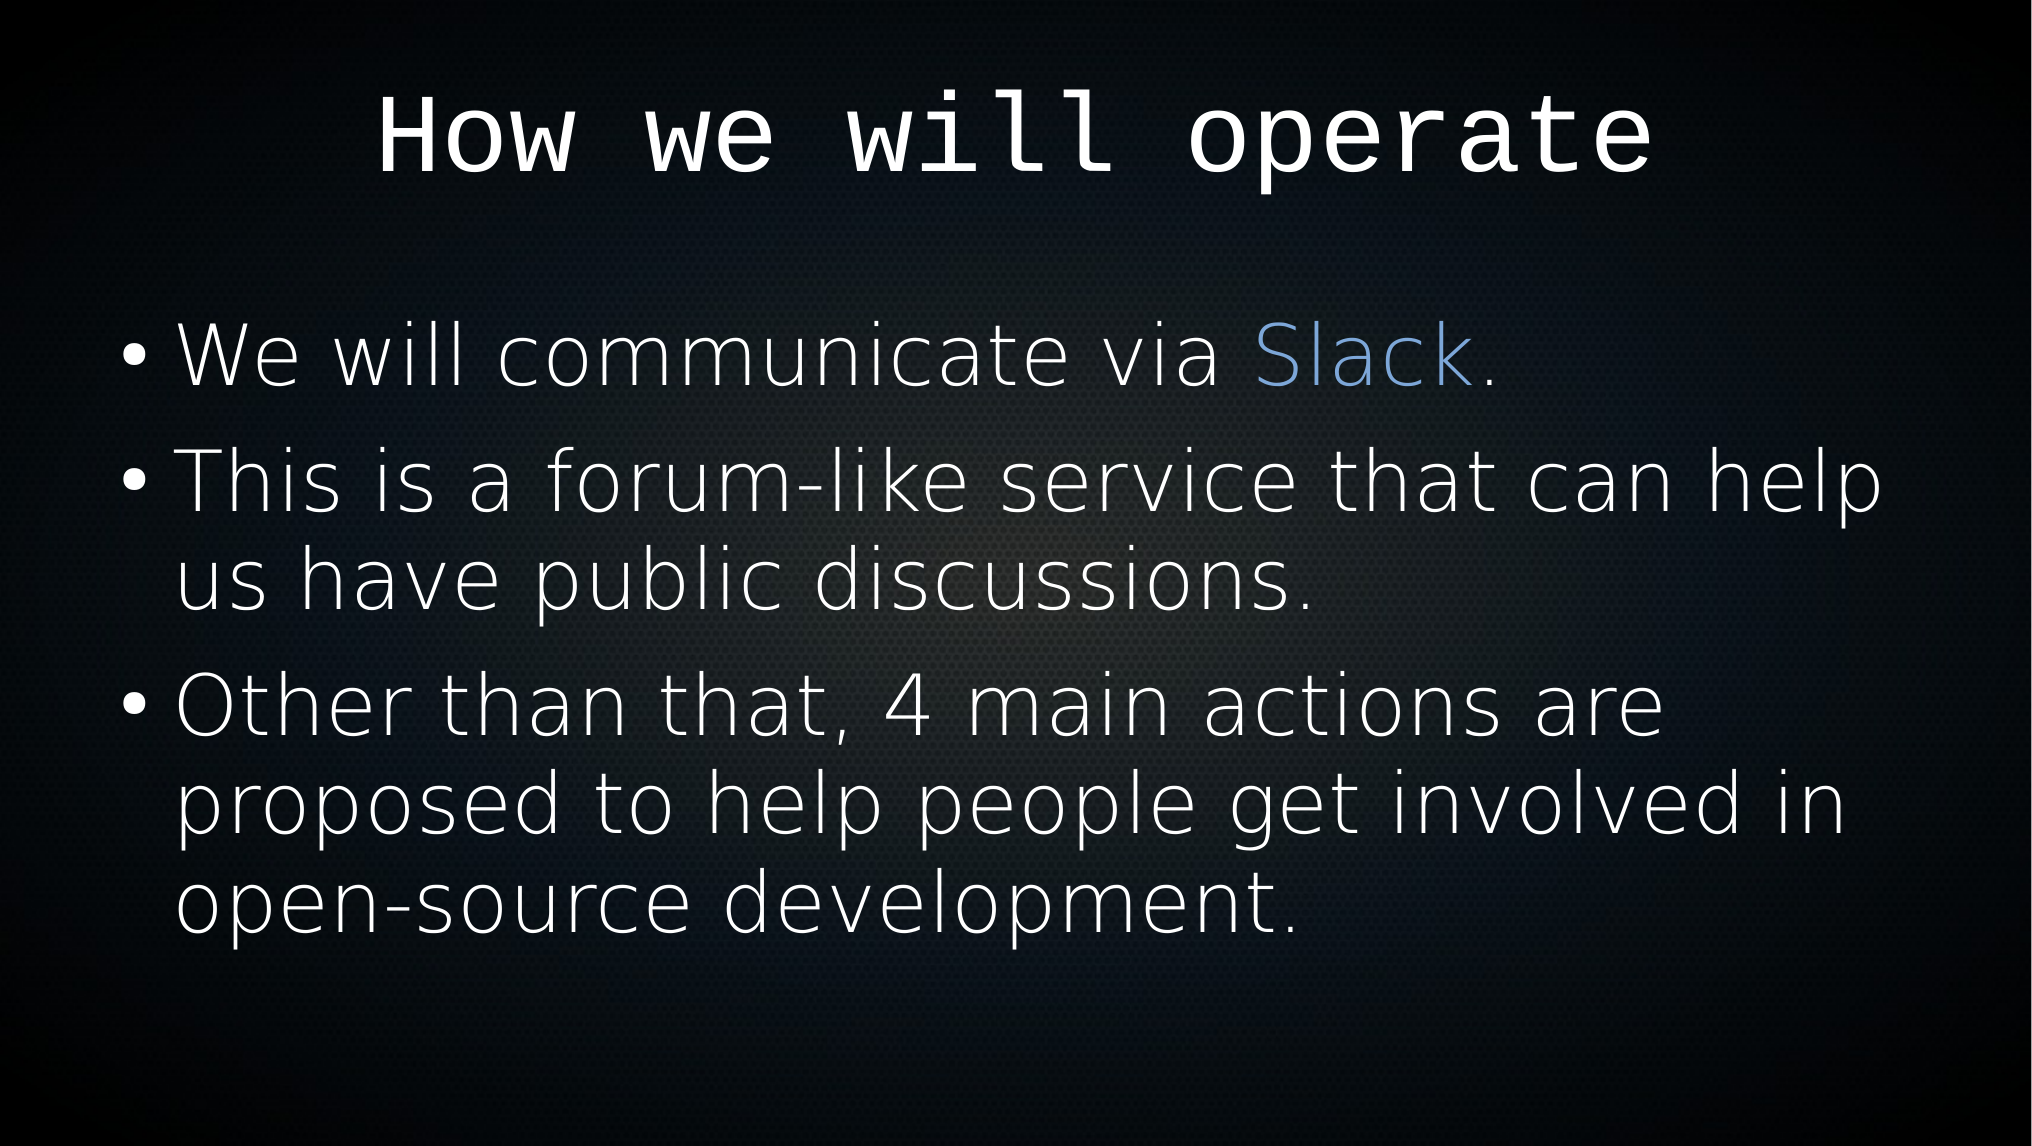

# How we will operate
We will communicate via Slack.
This is a forum-like service that can help us have public discussions.
Other than that, 4 main actions are proposed to help people get involved in open-source development.